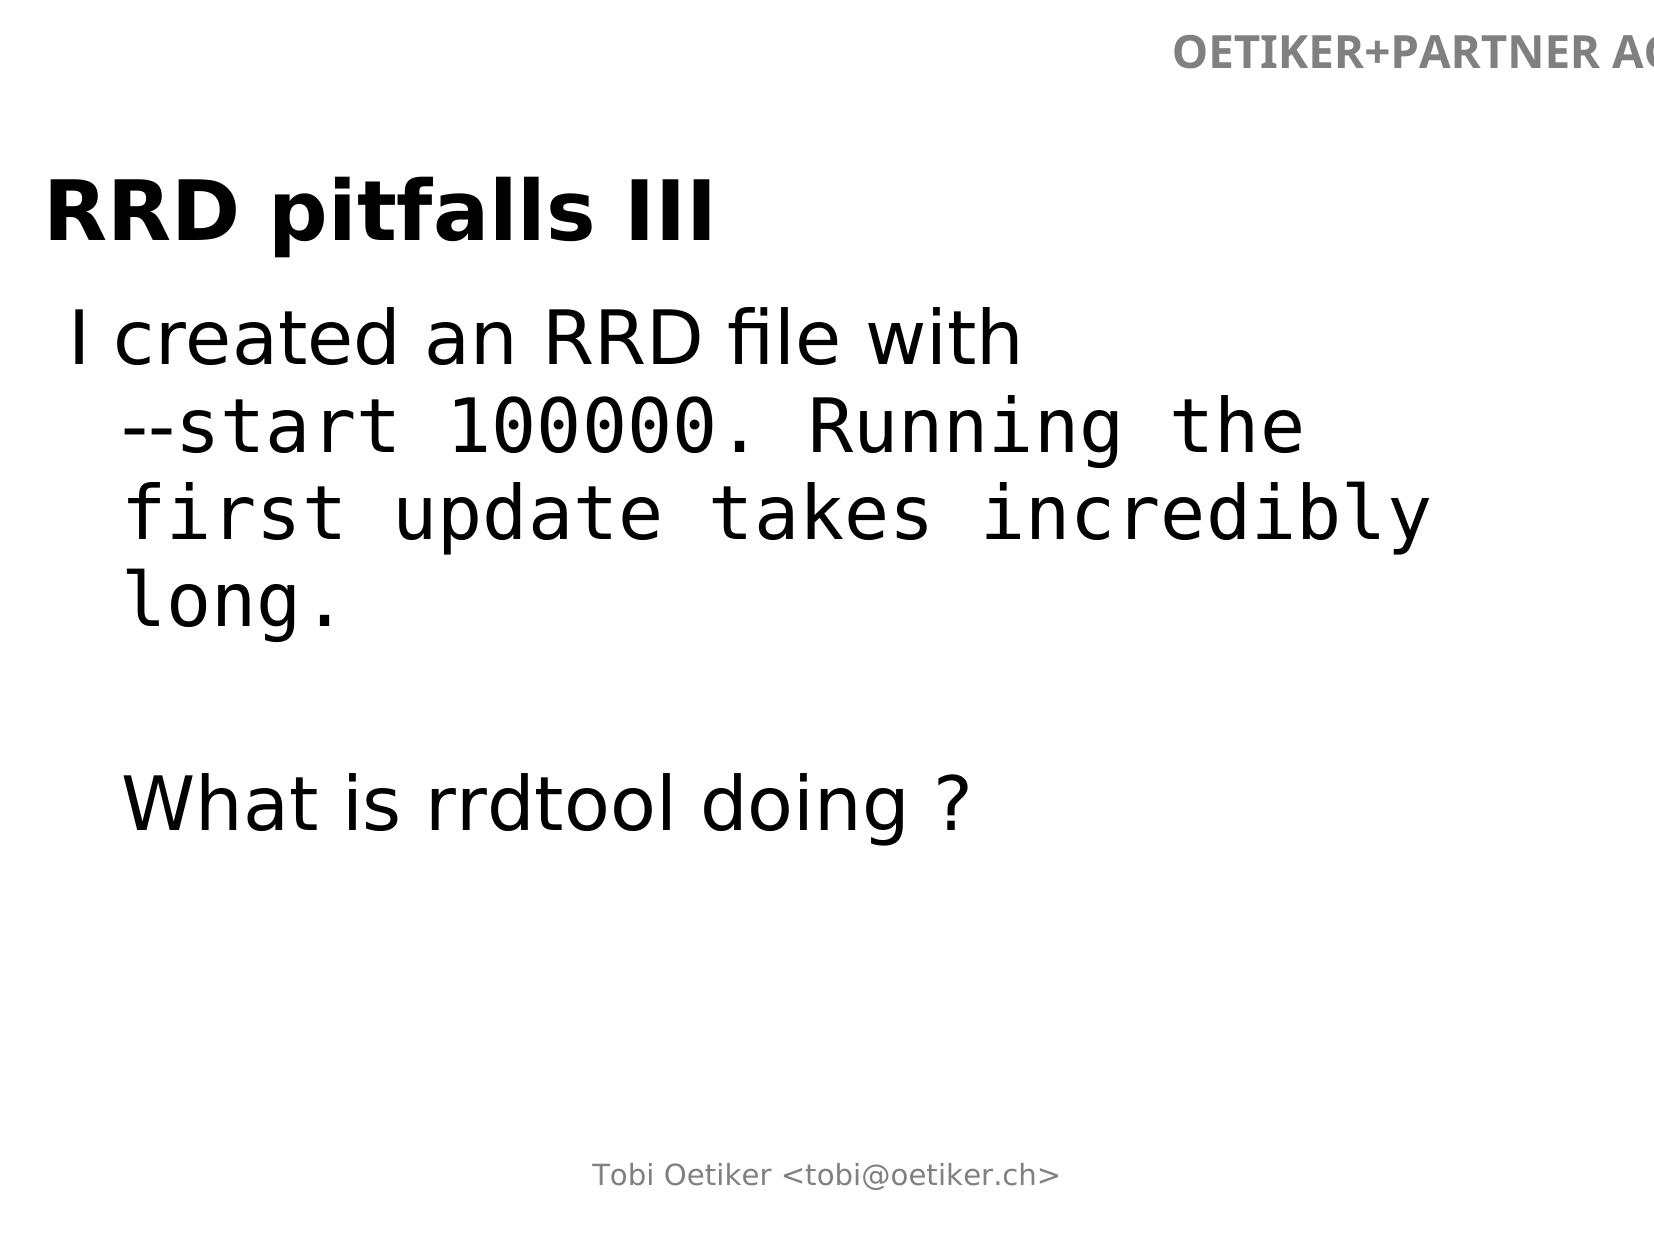

# RRD pitfalls III
I created an RRD file with
--start 100000. Running the first update takes incredibly long.
What is rrdtool doing ?